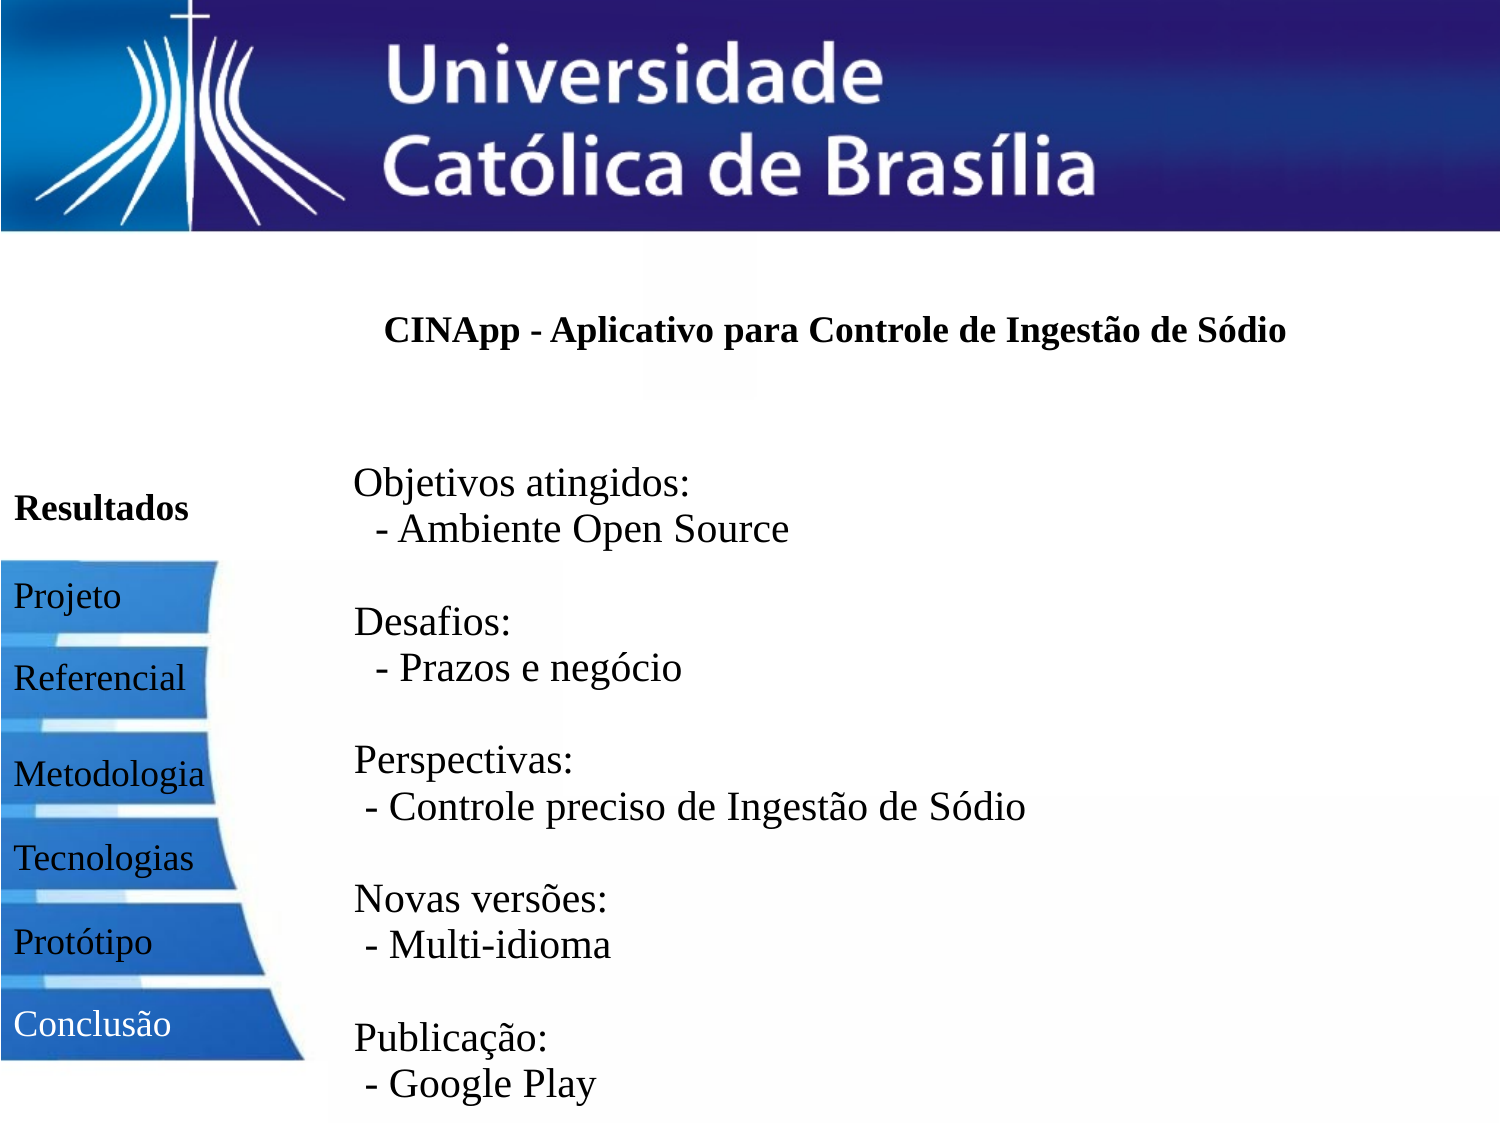

#
| CINApp - Aplicativo para Controle de Ingestão de Sódio |
| --- |
| Objetivos atingidos: - Ambiente Open Source Desafios: - Prazos e negócio Perspectivas: - Controle preciso de Ingestão de Sódio Novas versões: - Multi-idioma Publicação: - Google Play |
| --- |
| Resultados |
| --- |
| Projeto |
| --- |
| Referencial |
| Metodologia |
| Tecnologias |
| Protótipo |
| Conclusão |